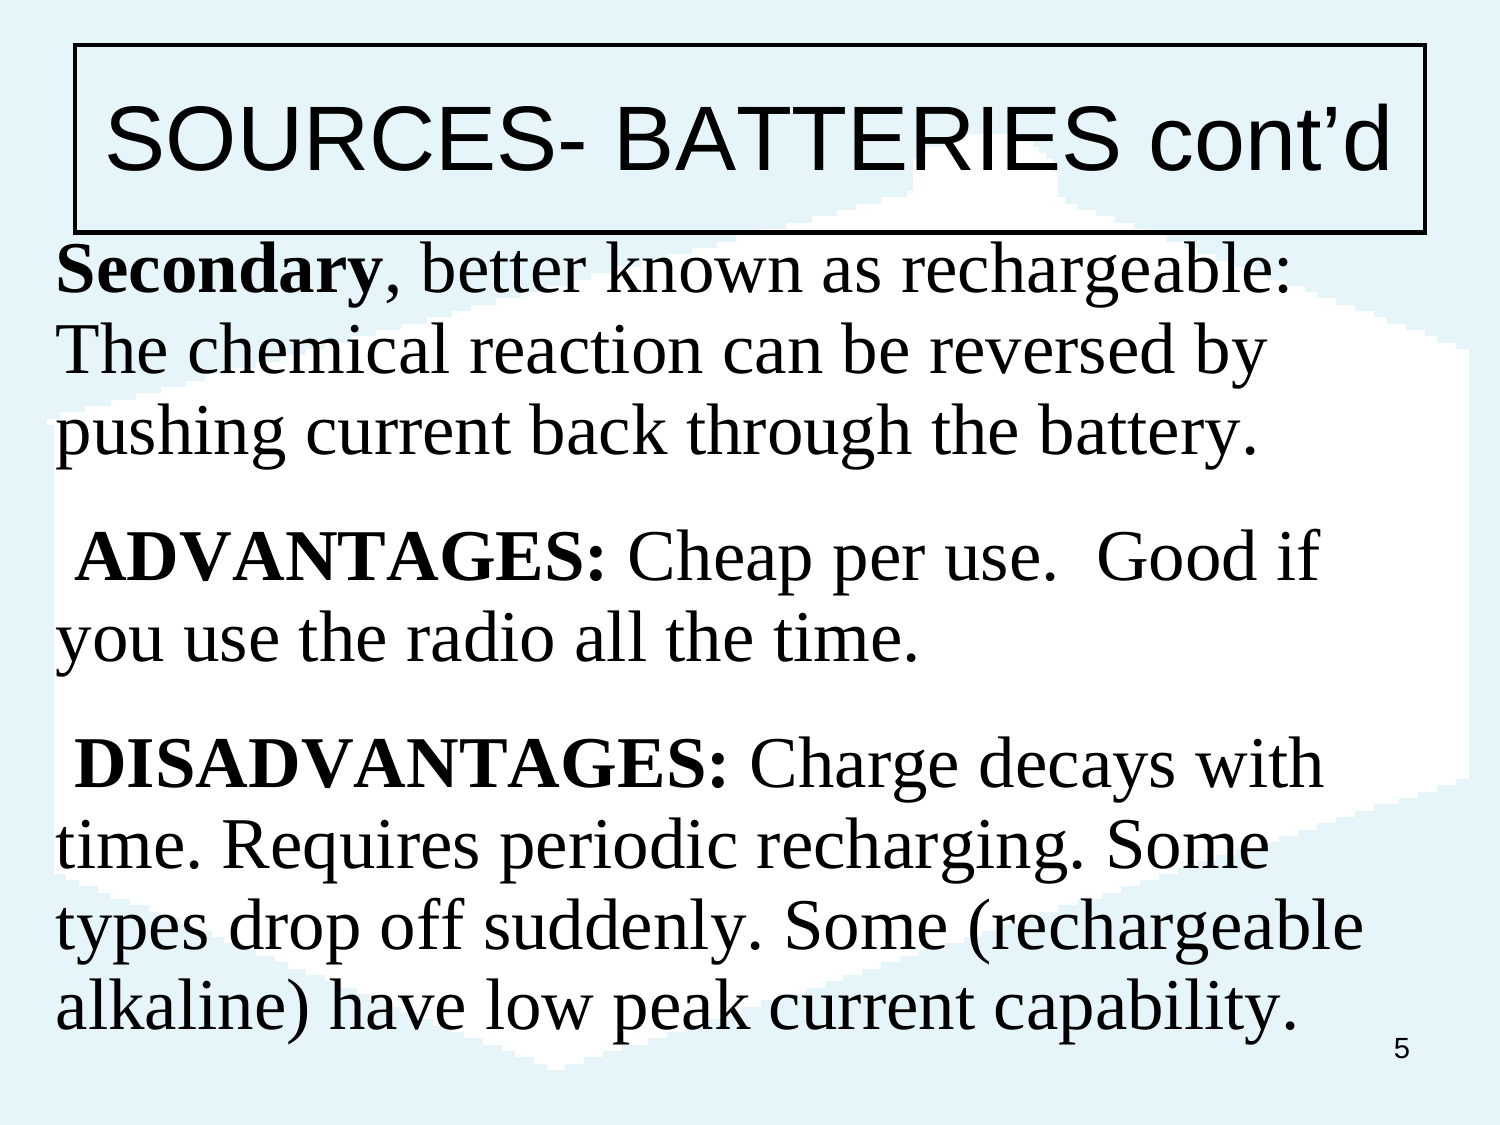

# SOURCES- BATTERIES cont’d
Secondary, better known as rechargeable: The chemical reaction can be reversed by pushing current back through the battery.
 ADVANTAGES: Cheap per use. Good if you use the radio all the time.
 DISADVANTAGES: Charge decays with time. Requires periodic recharging. Some types drop off suddenly. Some (rechargeable alkaline) have low peak current capability.
5